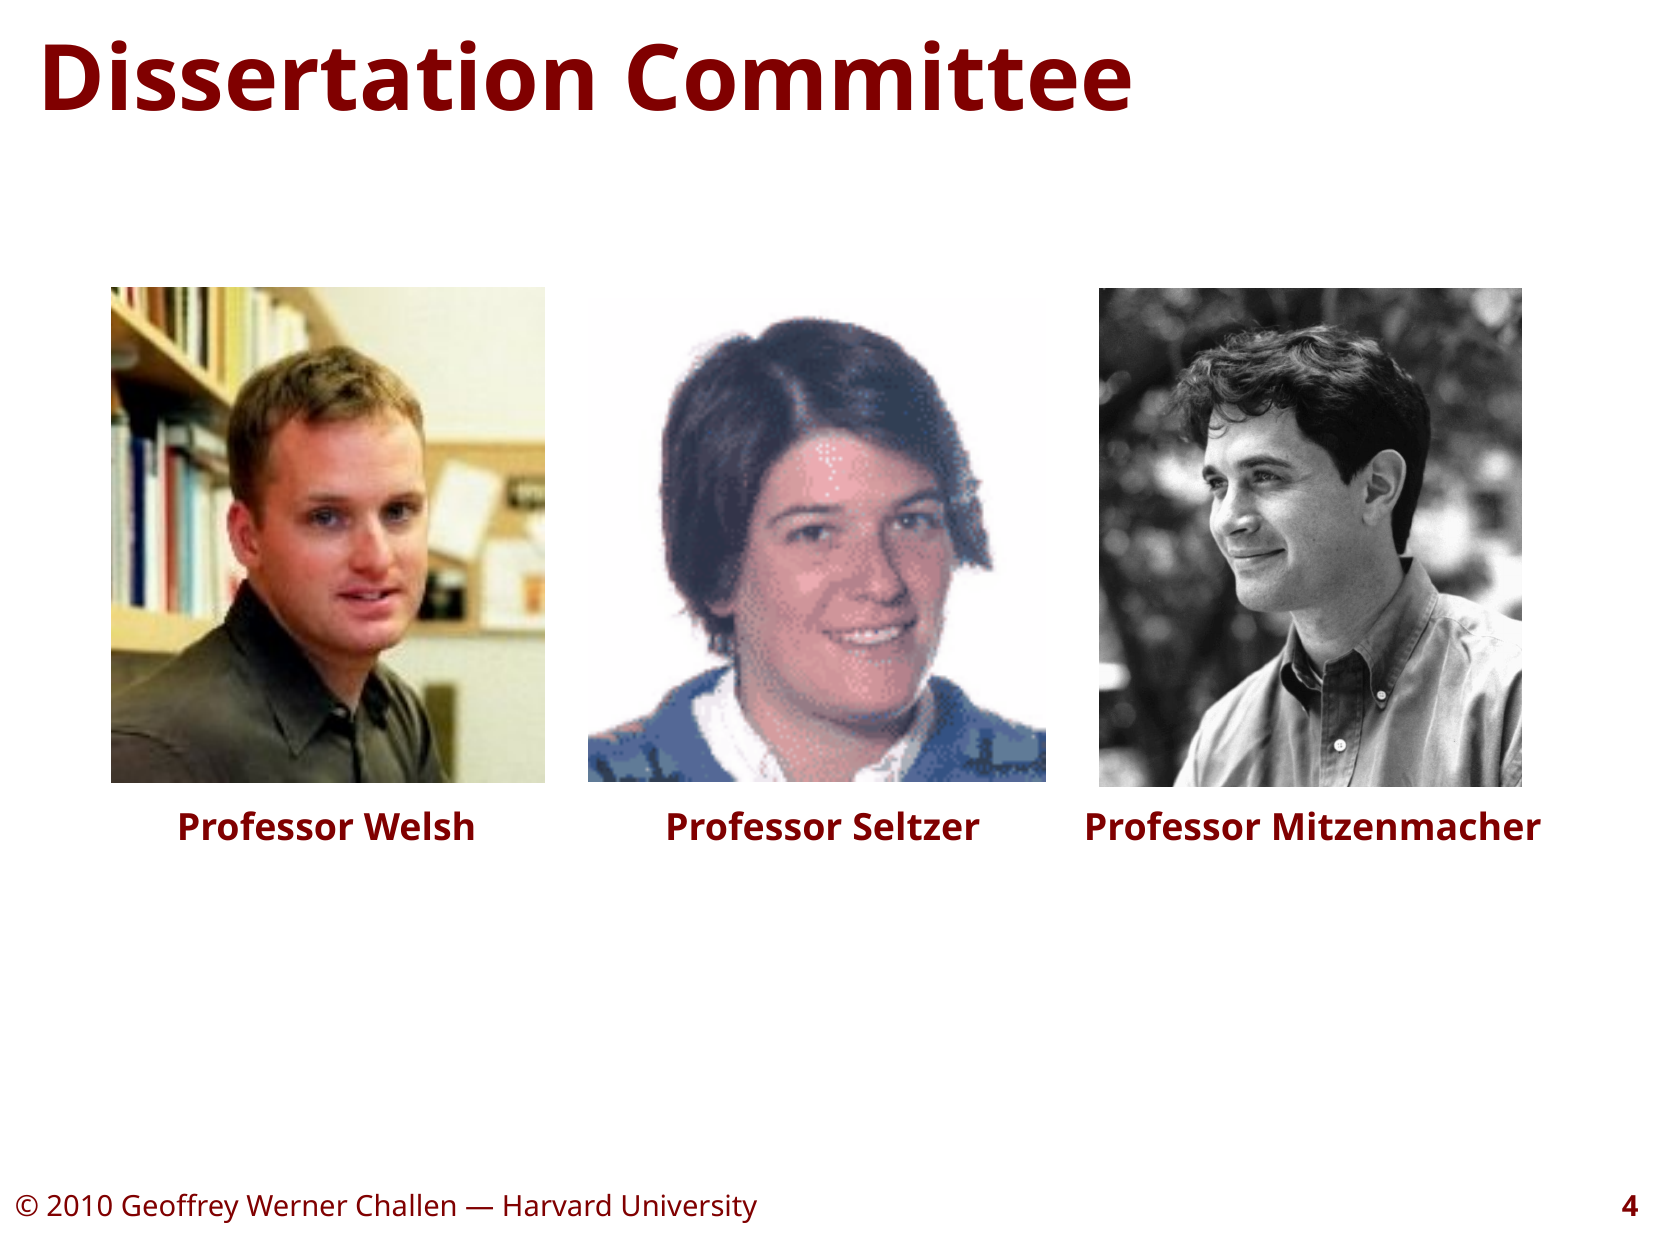

# Dissertation Committee
Professor Welsh
Professor Seltzer
Professor Mitzenmacher
4